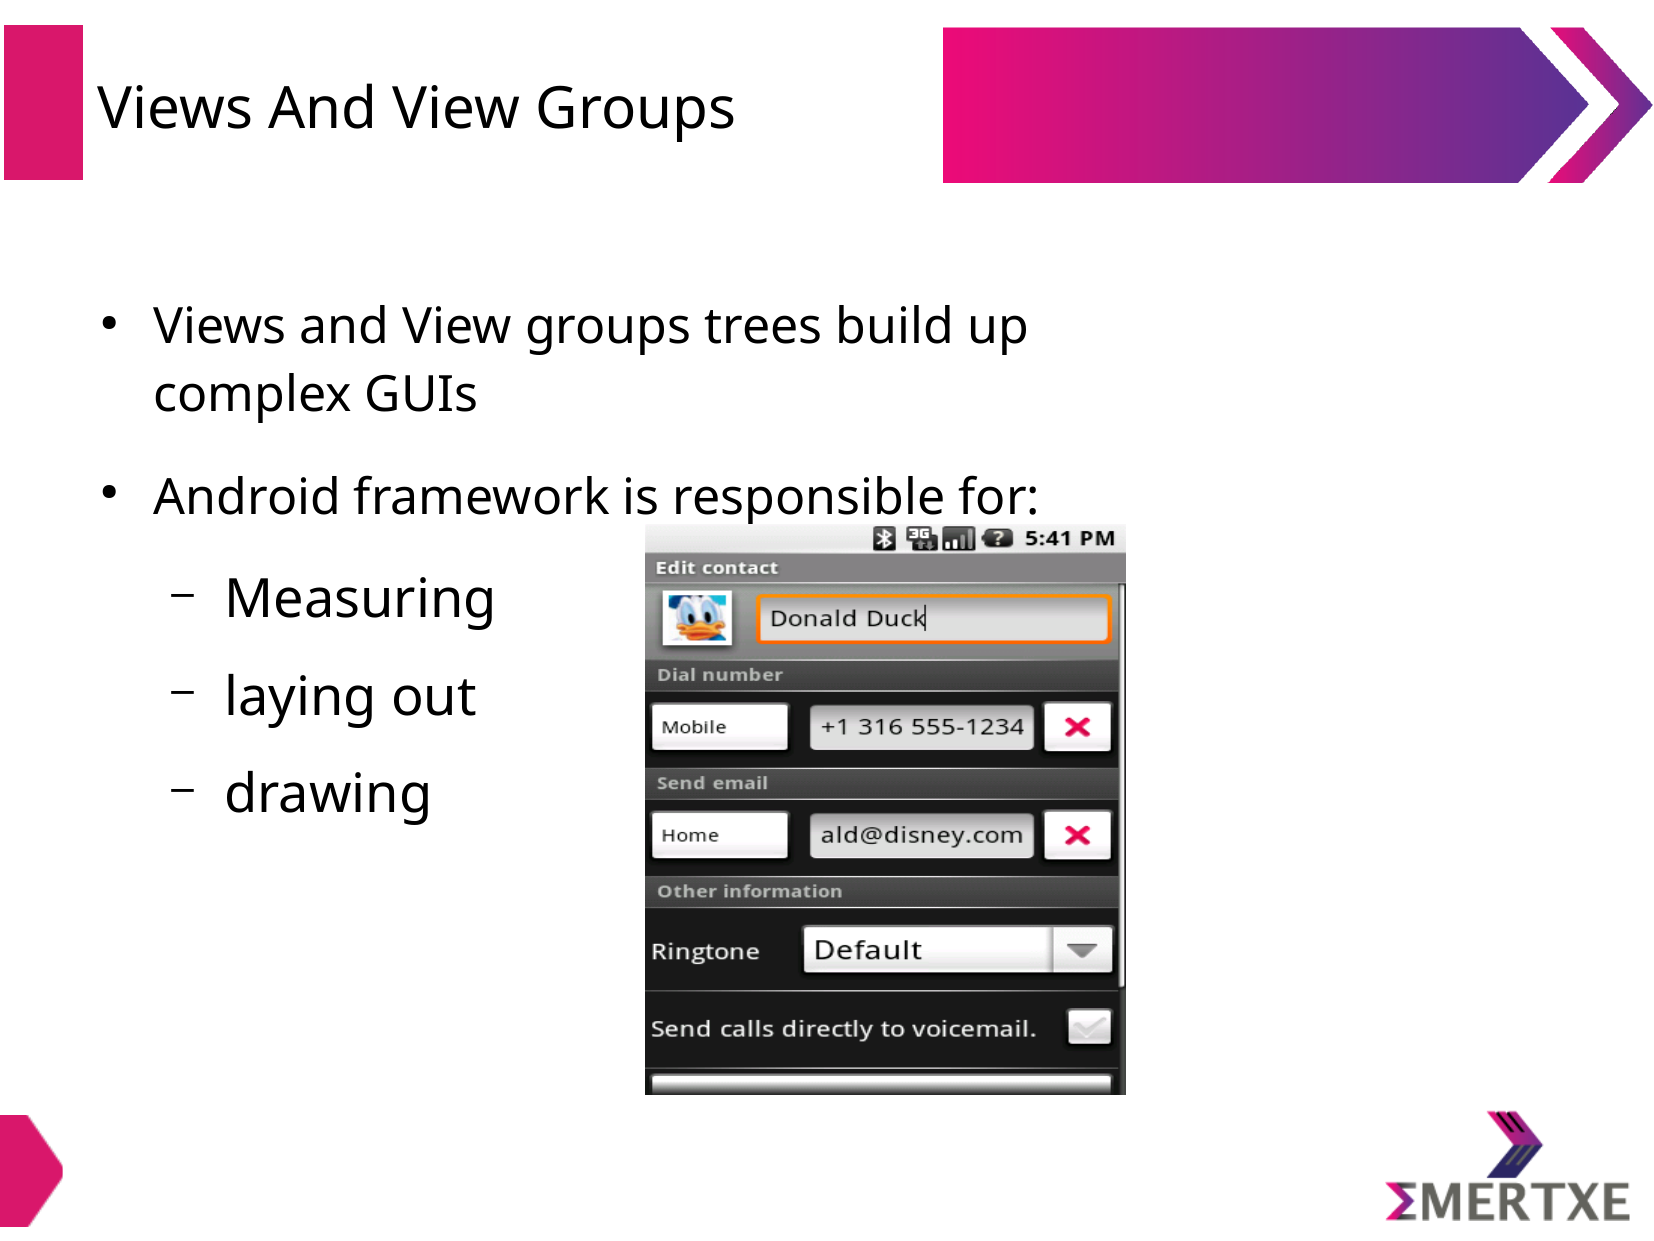

# Views And View Groups
Views and View groups trees build up complex GUIs
Android framework is responsible for:
Measuring
laying out
drawing